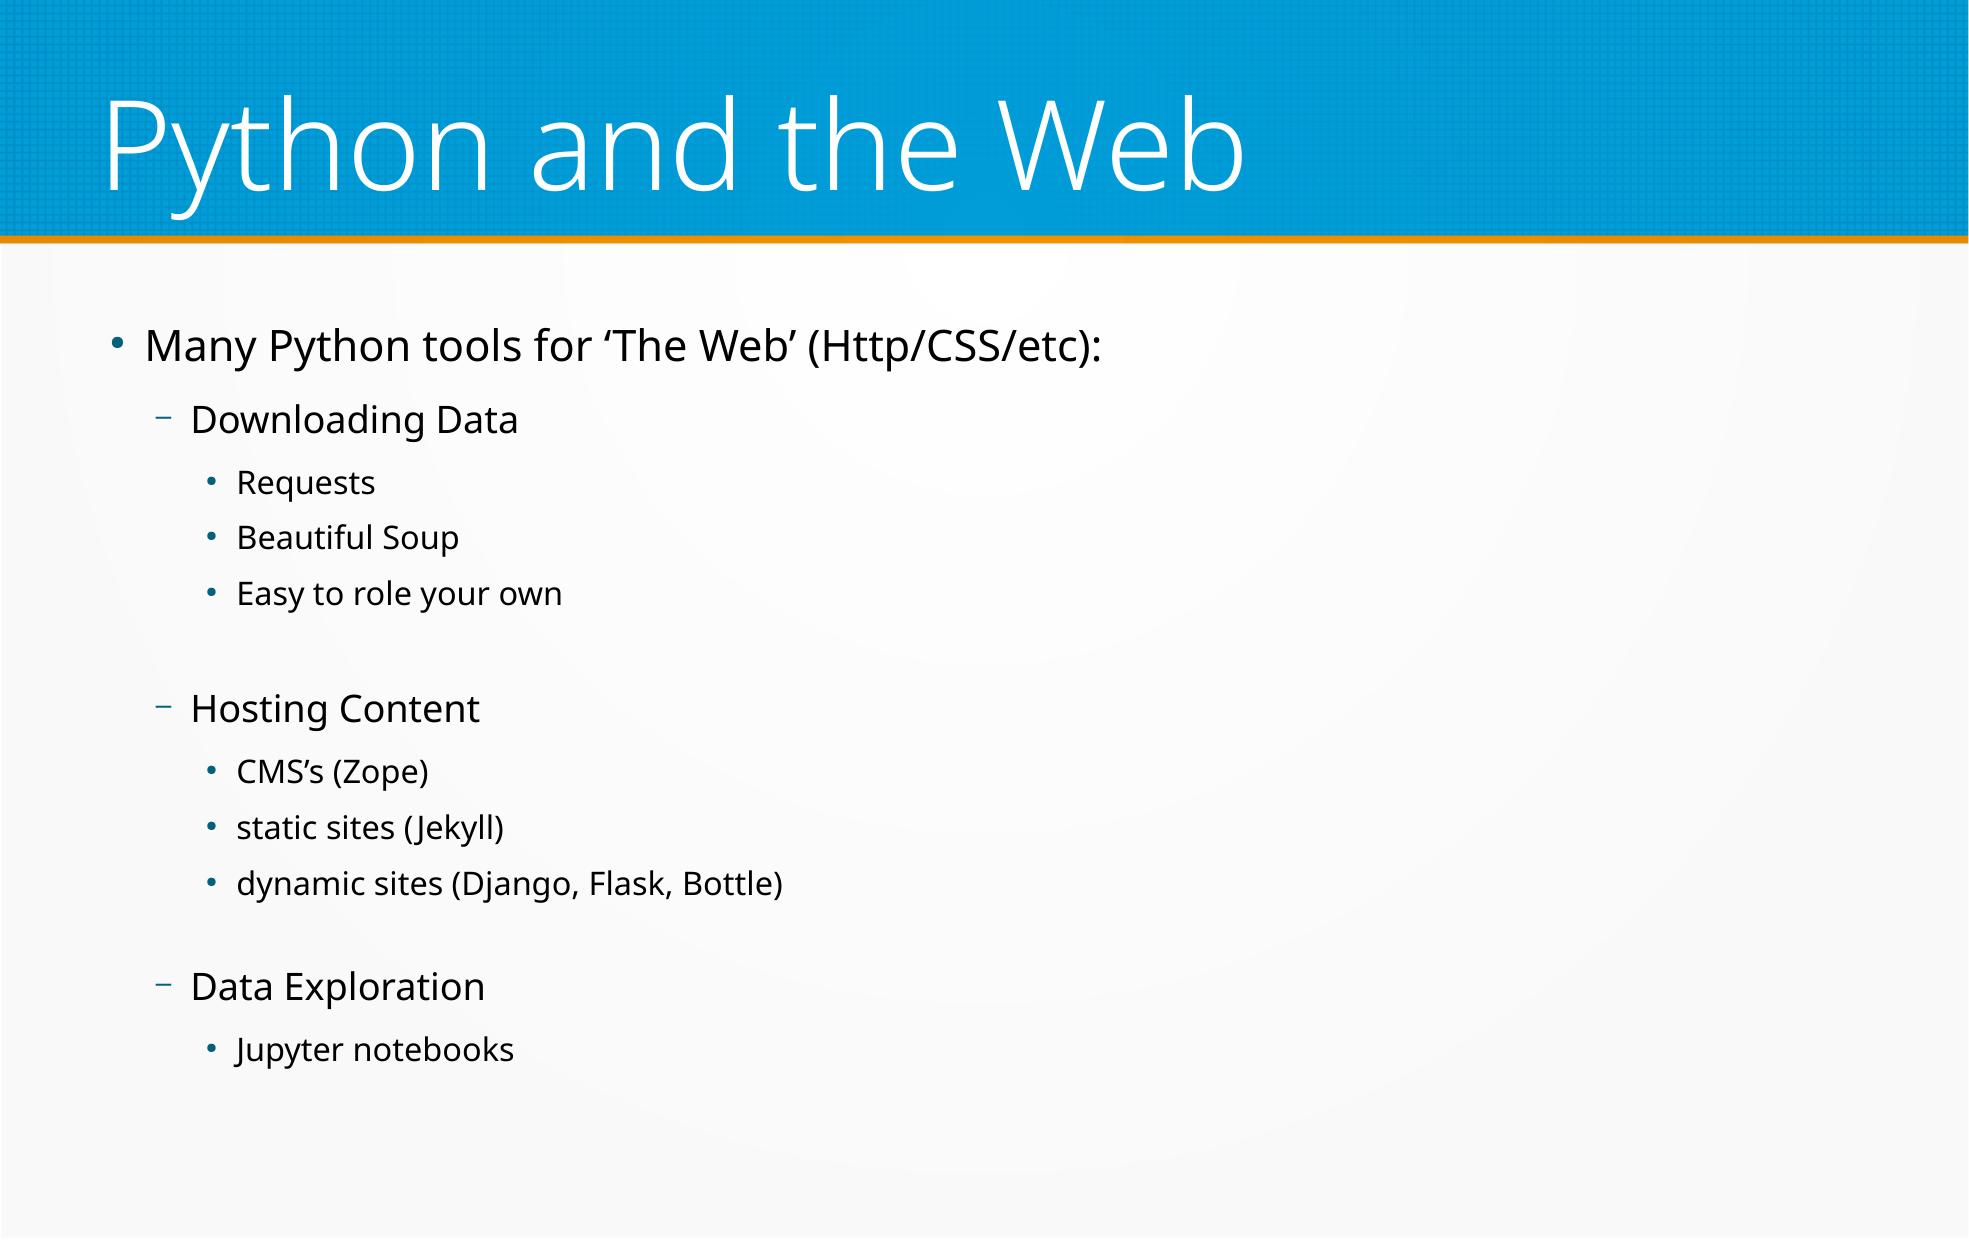

# Python and the Web
Many Python tools for ‘The Web’ (Http/CSS/etc):
Downloading Data
Requests
Beautiful Soup
Easy to role your own
Hosting Content
CMS’s (Zope)
static sites (Jekyll)
dynamic sites (Django, Flask, Bottle)
Data Exploration
Jupyter notebooks